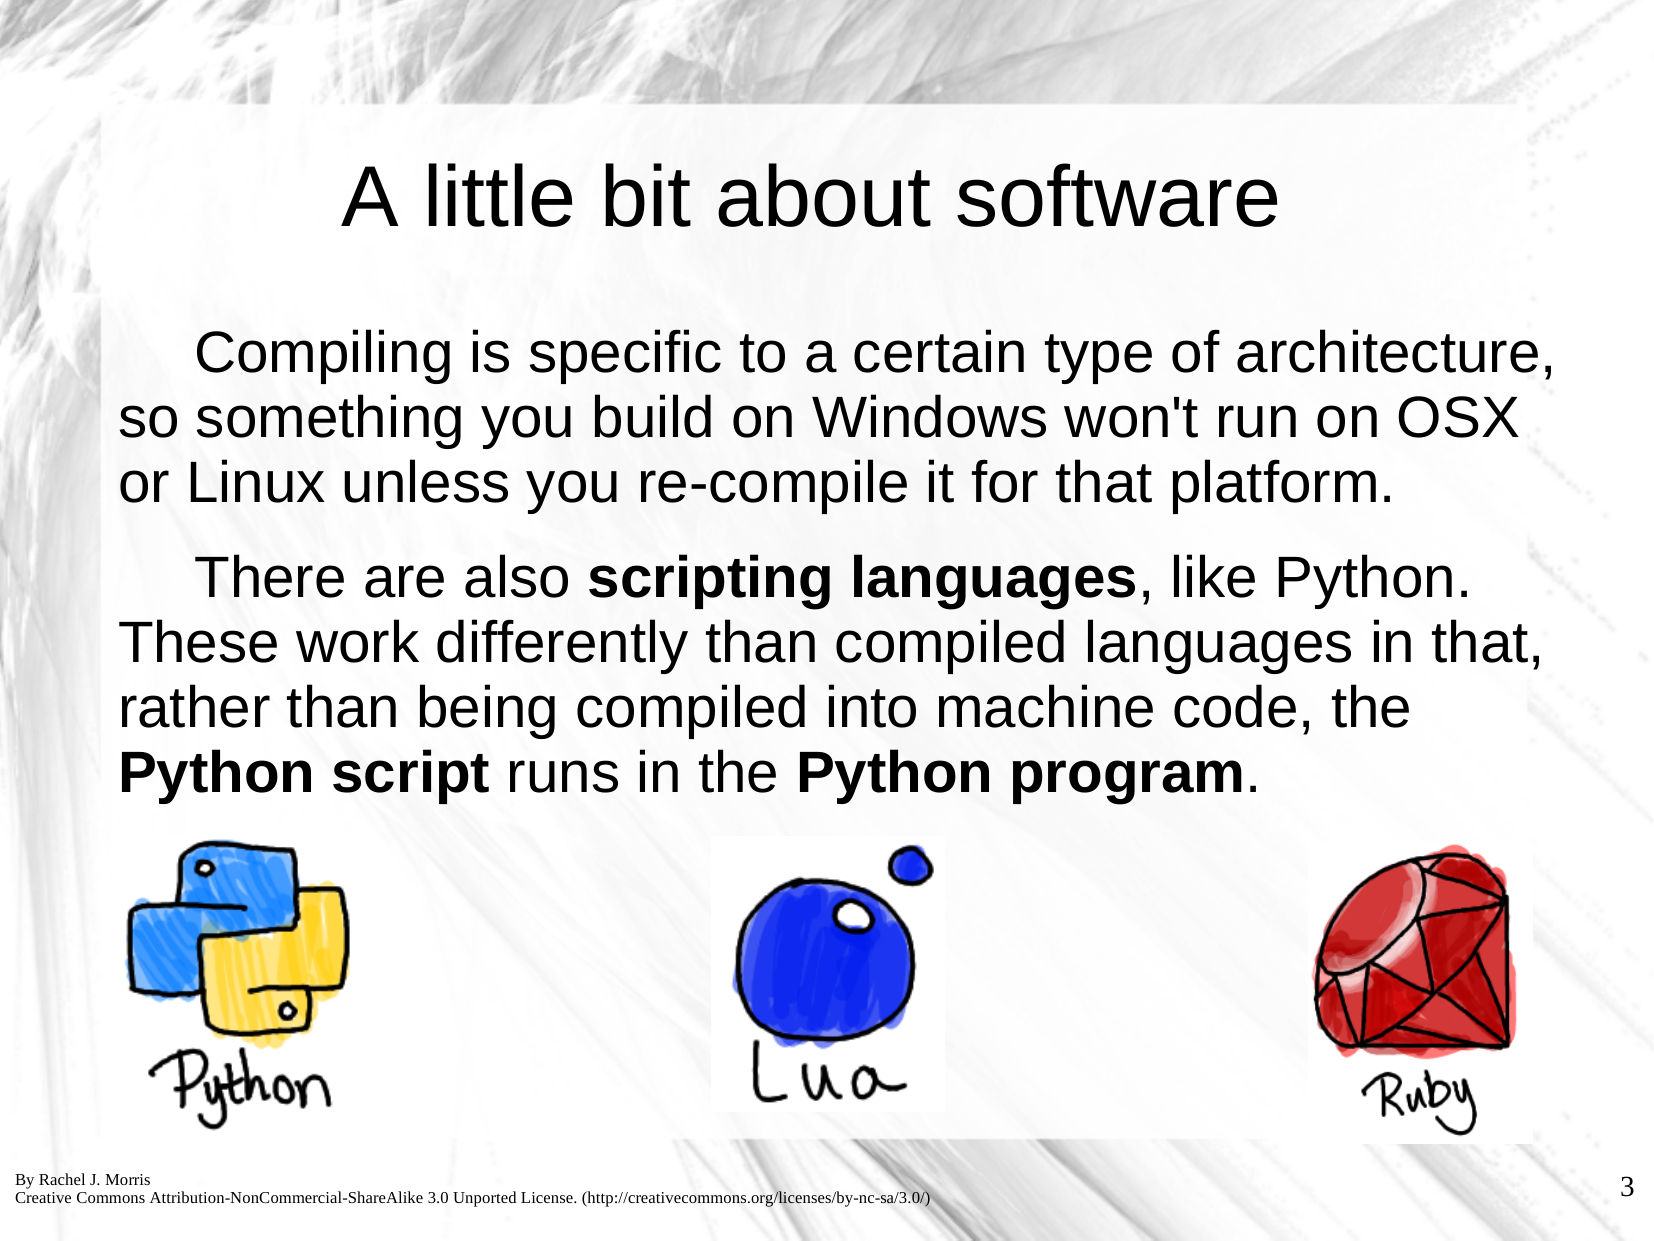

# A little bit about software
Compiling is specific to a certain type of architecture, so something you build on Windows won't run on OSX or Linux unless you re-compile it for that platform.
There are also scripting languages, like Python. These work differently than compiled languages in that, rather than being compiled into machine code, the Python script runs in the Python program.
3